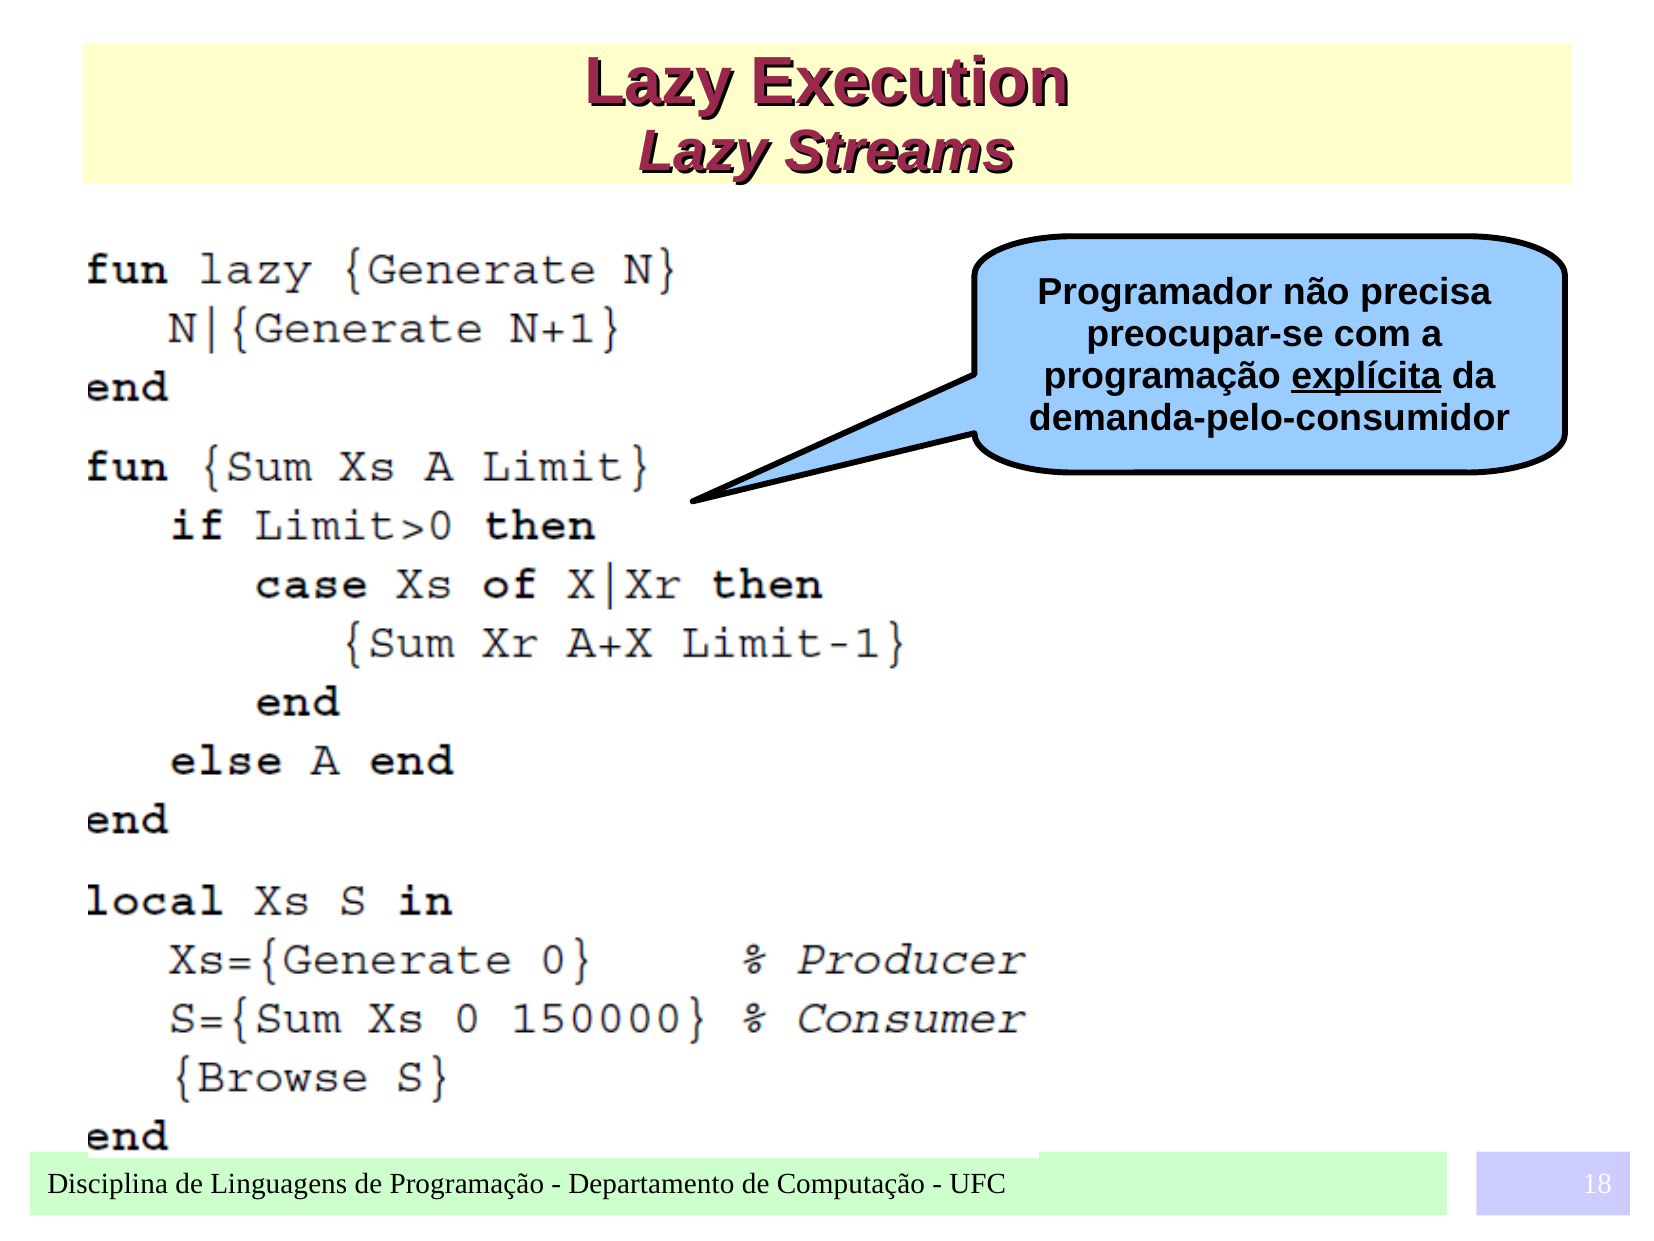

# Lazy Execution Lazy Streams
Programador não precisa
preocupar-se com a
programação explícita da
demanda-pelo-consumidor
Disciplina de Linguagens de Programação - Departamento de Computação - UFC
18